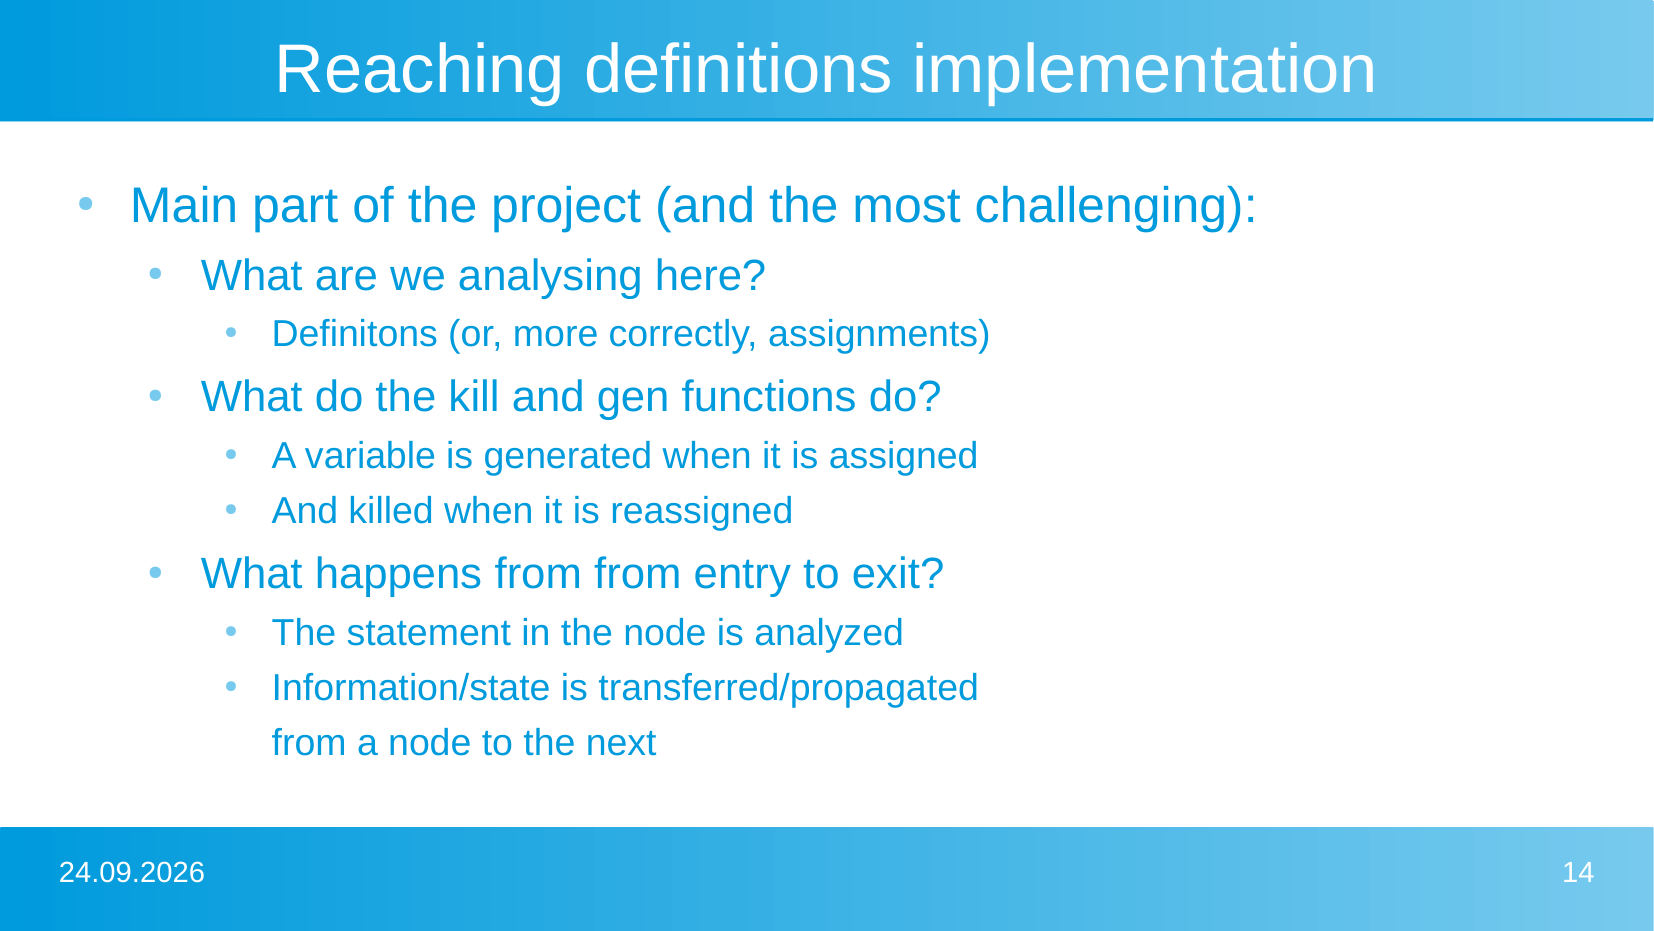

# Reaching definitions implementation
Main part of the project (and the most challenging):
What are we analysing here?
Definitons (or, more correctly, assignments)
What do the kill and gen functions do?
A variable is generated when it is assigned
And killed when it is reassigned
What happens from from entry to exit?
The statement in the node is analyzed
Information/state is transferred/propagated
from a node to the next
14